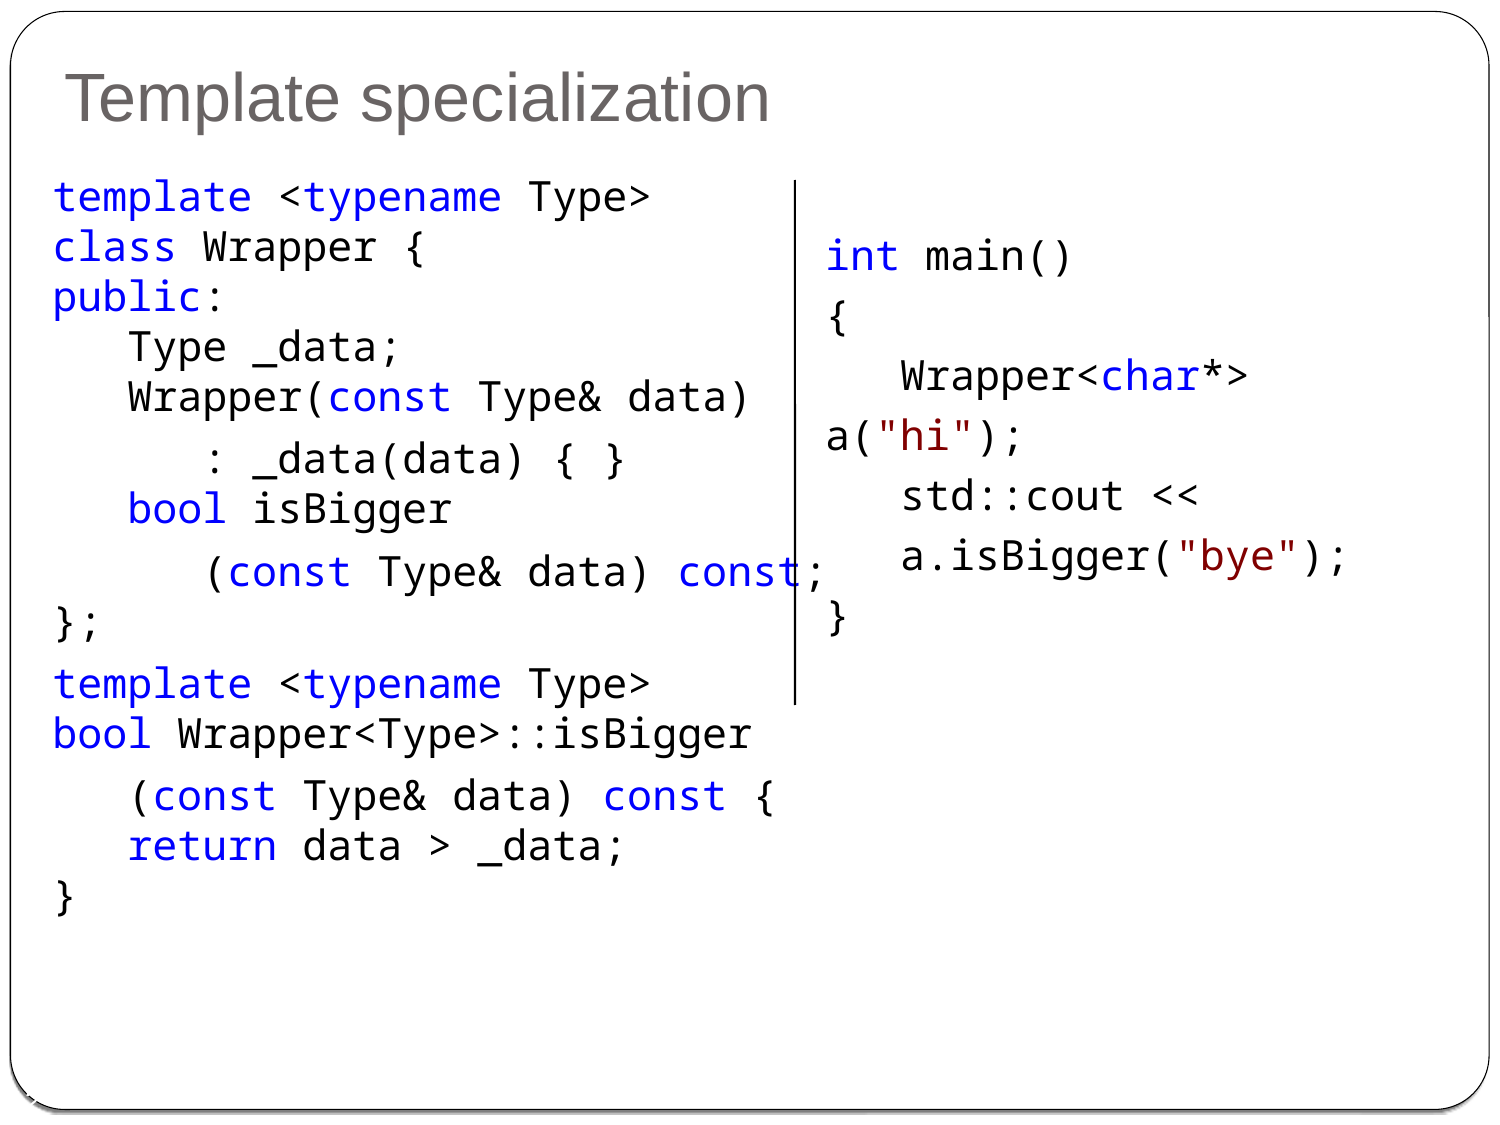

# Template specialization
template <typename Type>
class Wrapper {
public:
   Type _data;
   Wrapper(const Type& data)
 : _data(data) { }
   bool isBigger
 (const Type& data) const;
};
template <typename Type>
bool Wrapper<Type>::isBigger
 (const Type& data) const {
   return data > _data;
}
int main()
{
   Wrapper<char*> a("hi");
   std::cout <<
   a.isBigger("bye");
}